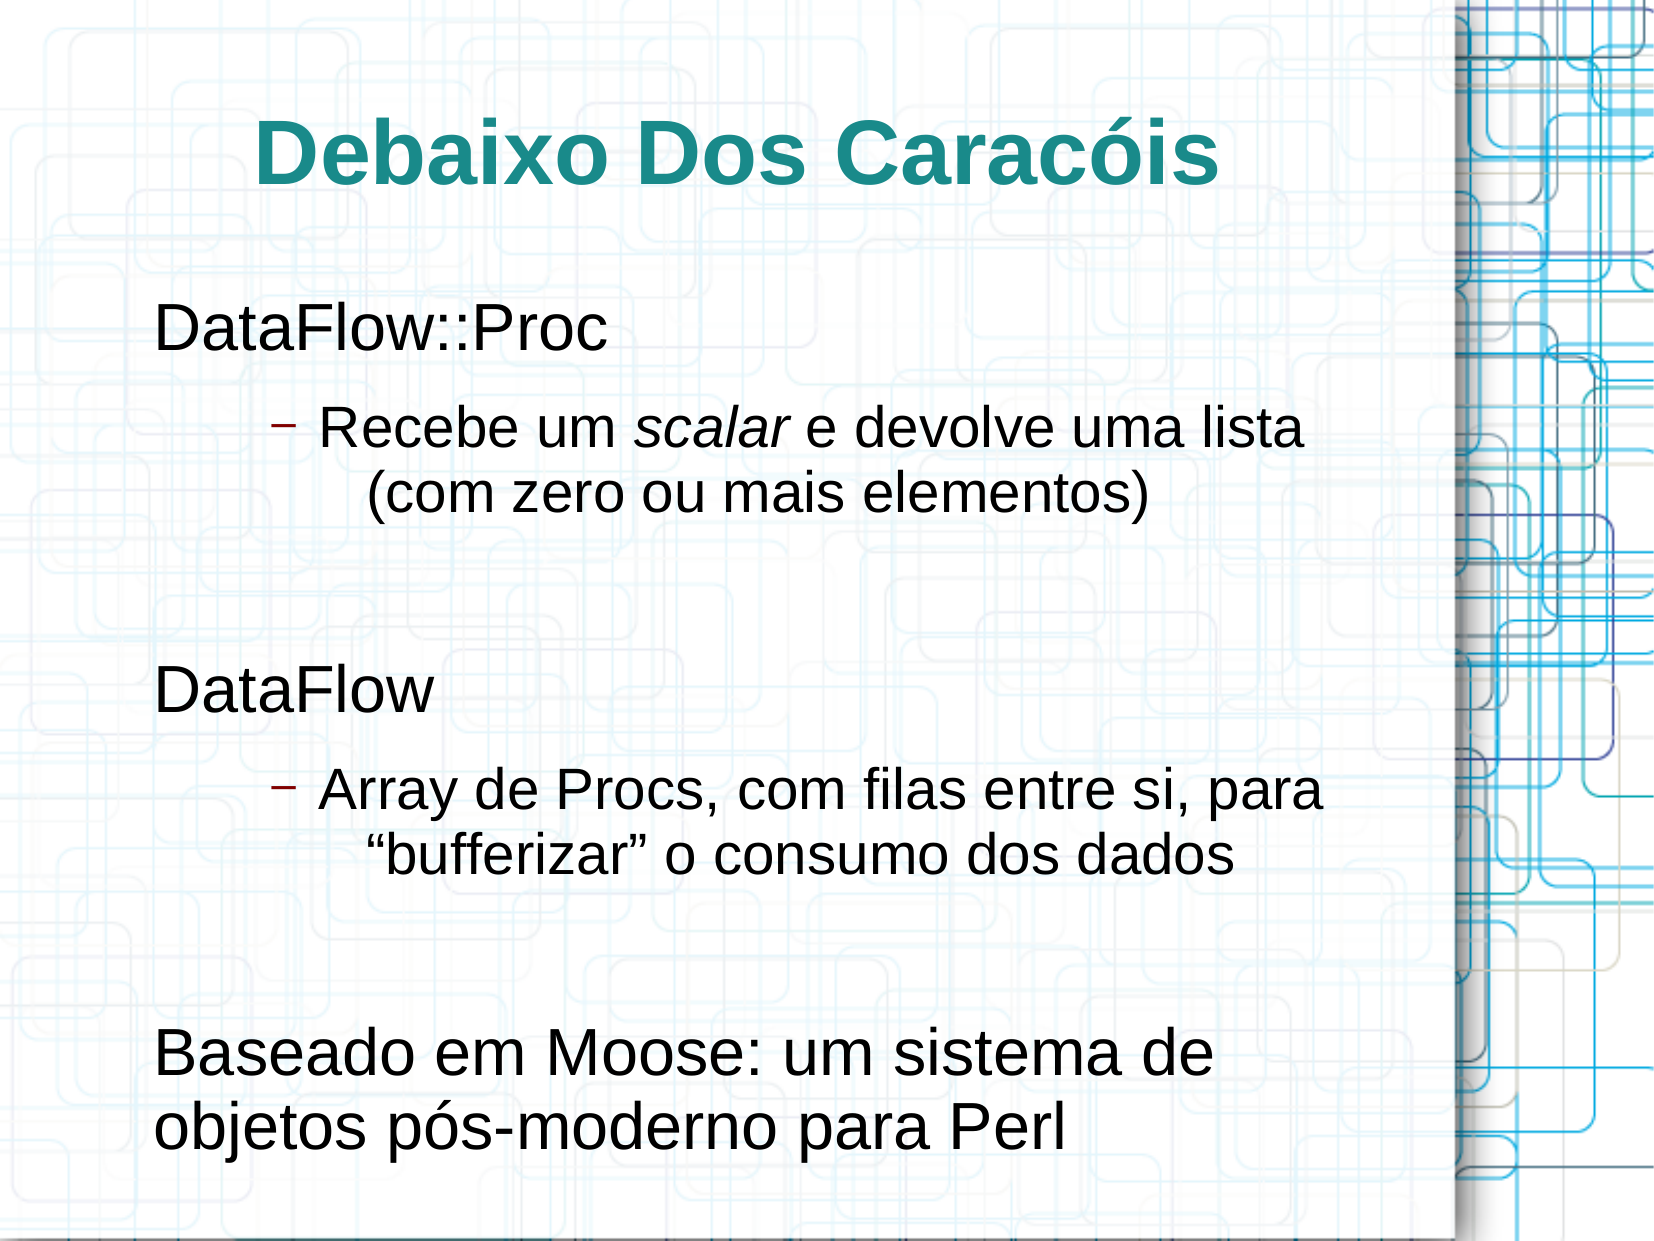

# Debaixo Dos Caracóis
DataFlow::Proc
Recebe um scalar e devolve uma lista (com zero ou mais elementos)
DataFlow
Array de Procs, com filas entre si, para “bufferizar” o consumo dos dados
Baseado em Moose: um sistema de objetos pós-moderno para Perl